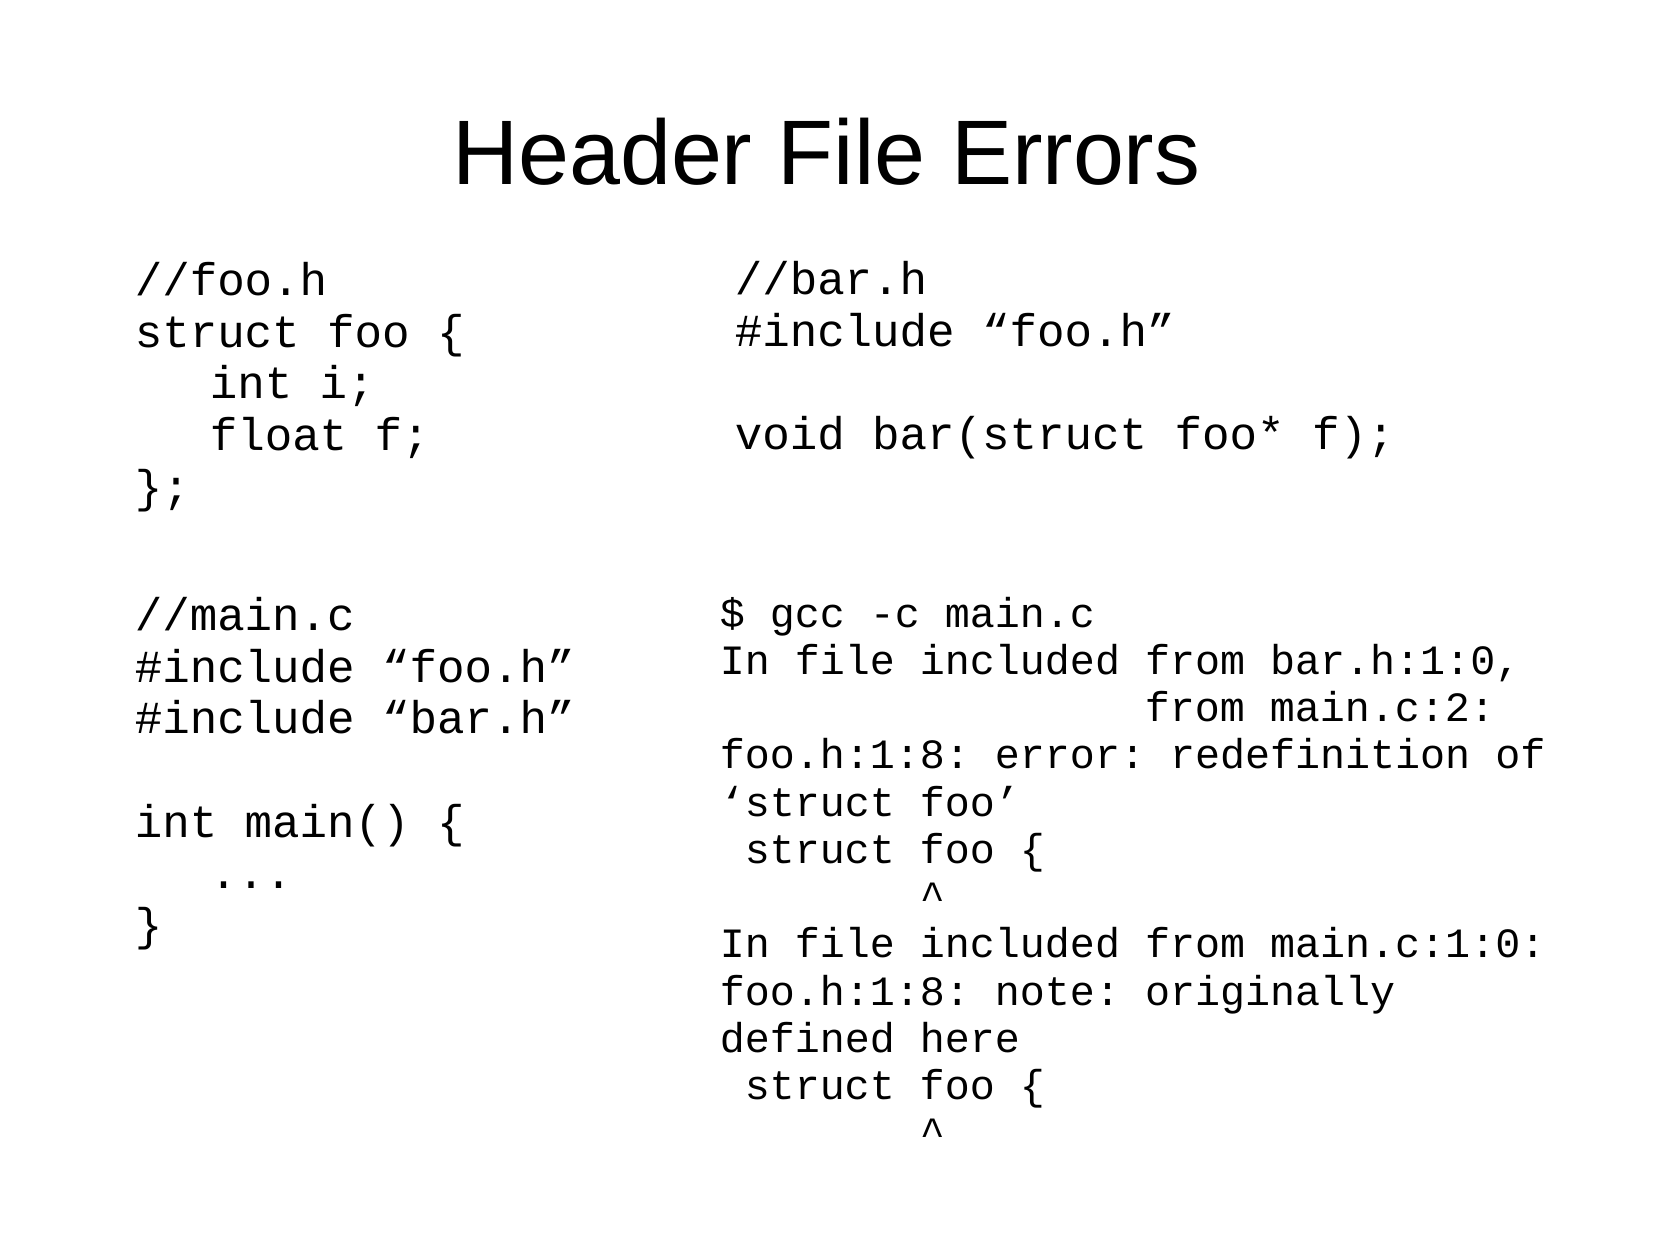

# Header File Errors
//bar.h
#include “foo.h”
void bar(struct foo* f);
//foo.h
struct foo {
	int i;
	float f;
};
//main.c
#include “foo.h”
#include “bar.h”
int main() {
	...
}
$ gcc -c main.c
In file included from bar.h:1:0,
 from main.c:2:
foo.h:1:8: error: redefinition of ‘struct foo’
 struct foo {
 ^
In file included from main.c:1:0:
foo.h:1:8: note: originally defined here
 struct foo {
 ^